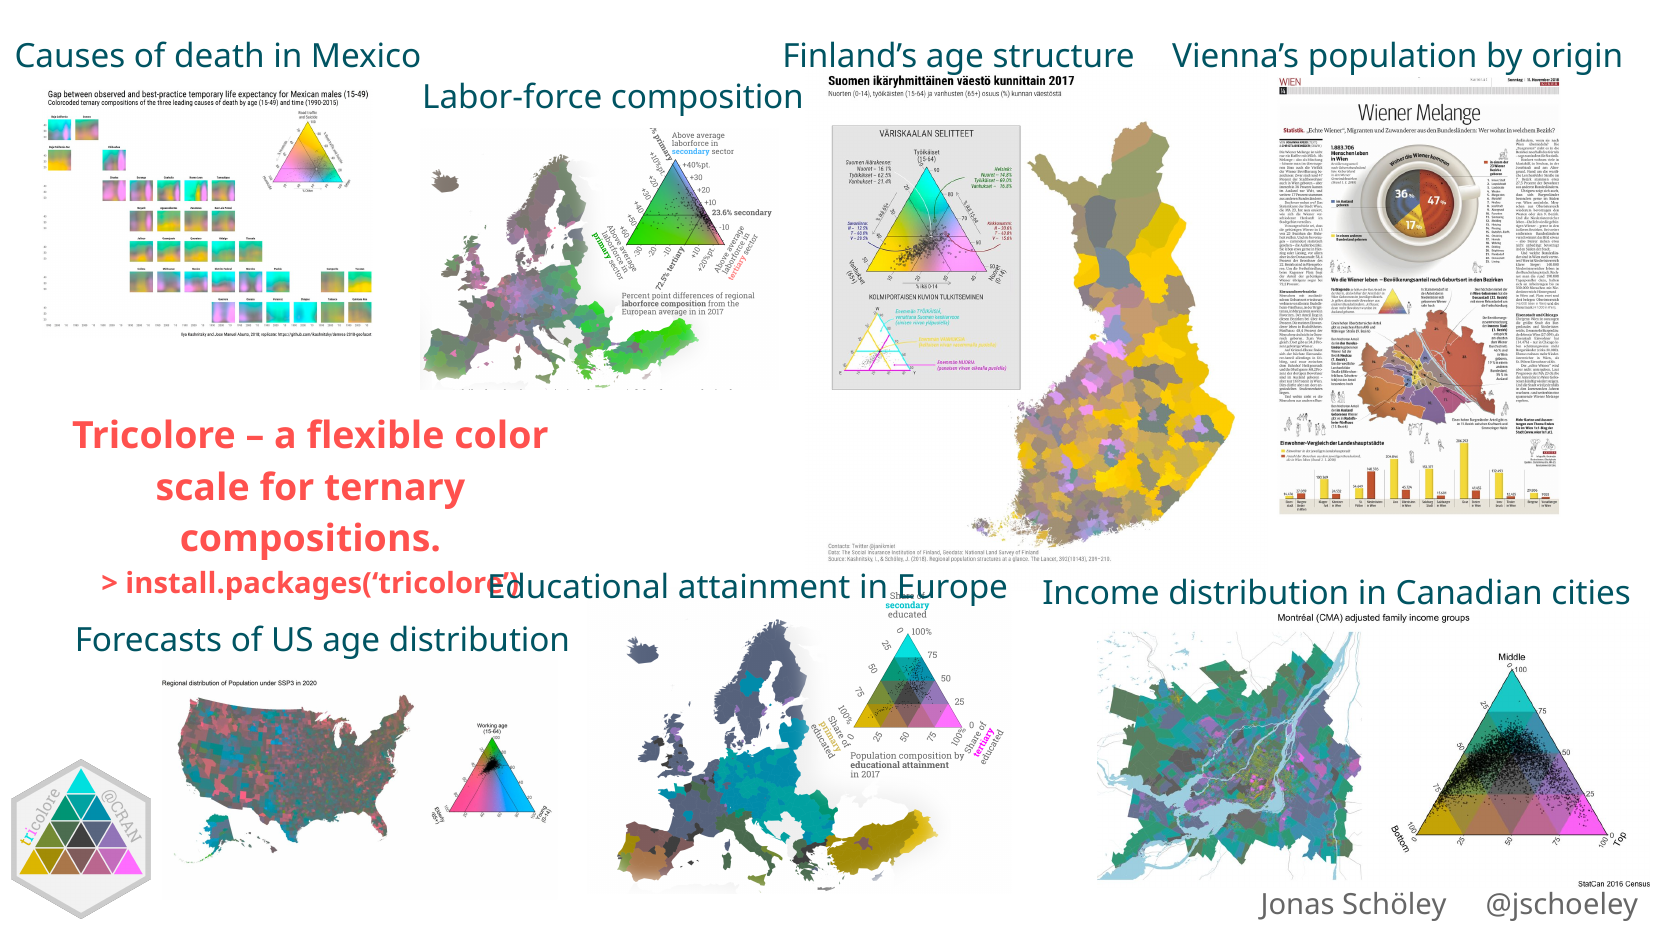

Causes of death in Mexico
Finland’s age structure
Vienna’s population by origin
Labor-force composition
Tricolore – a flexible color scale for ternary compositions.
> install.packages(‘tricolore’)
Educational attainment in Europe
Income distribution in Canadian cities
Forecasts of US age distribution
Jonas Schöley	@jschoeley